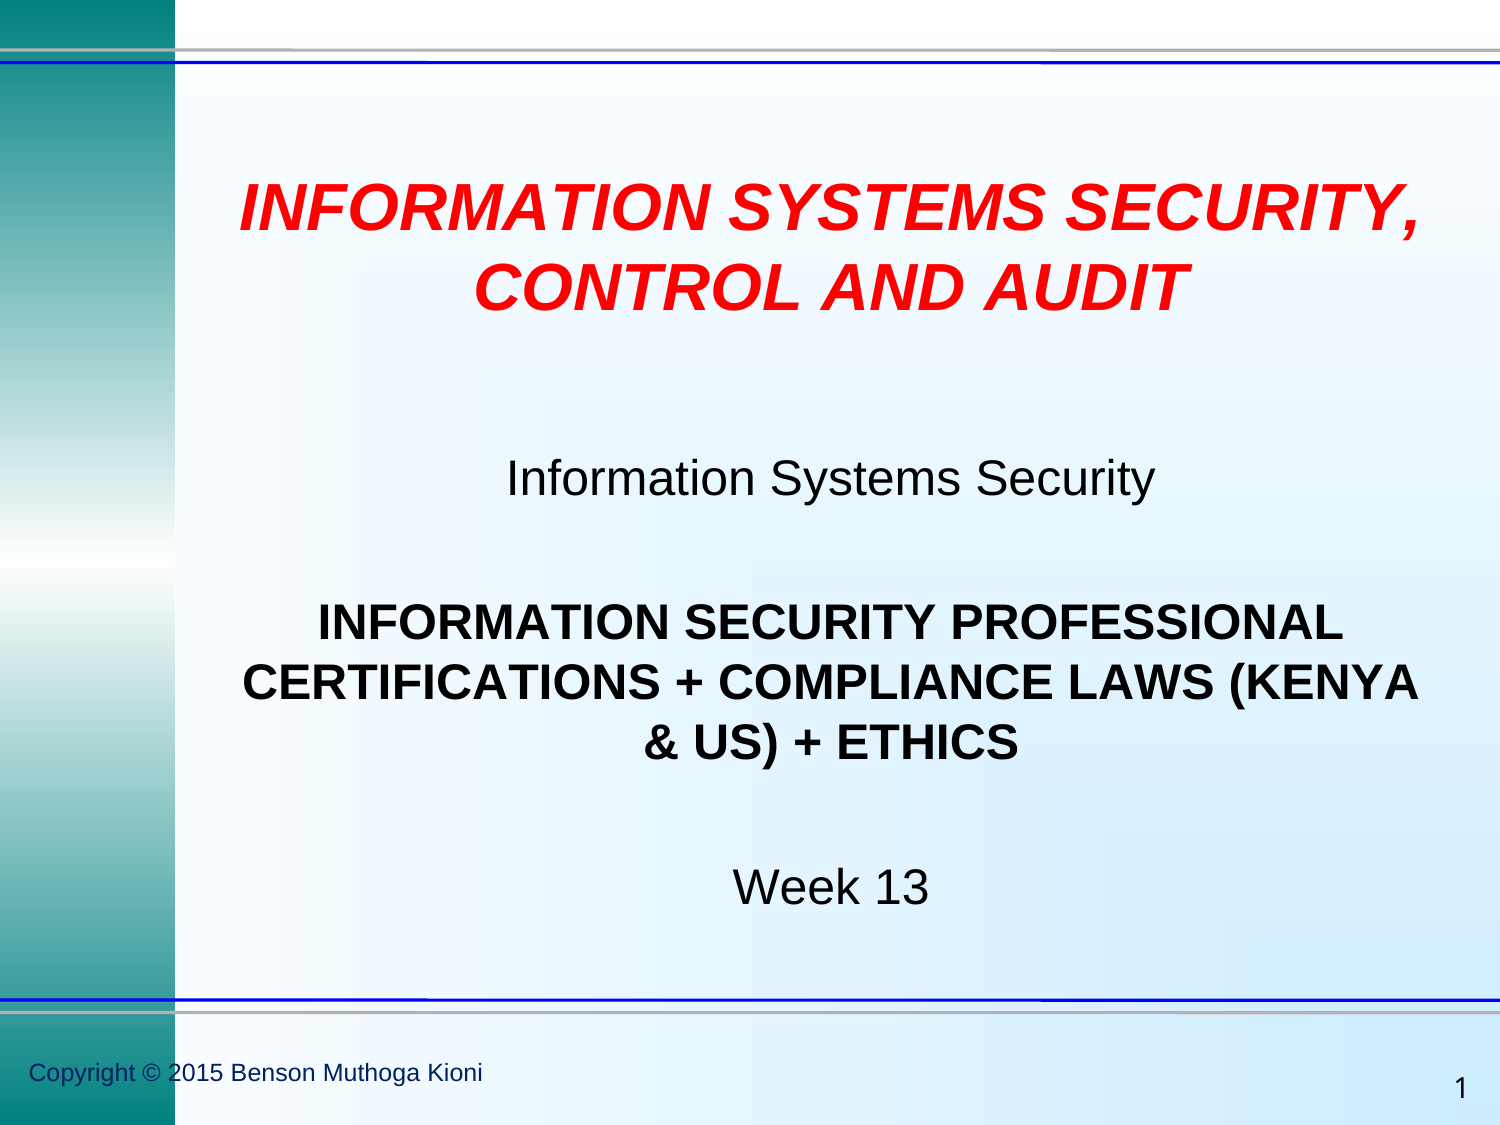

INFORMATION SYSTEMS SECURITY, CONTROL AND AUDIT
Information Systems Security
INFORMATION SECURITY PROFESSIONAL CERTIFICATIONS + COMPLIANCE LAWS (KENYA & US) + ETHICS
Week 13